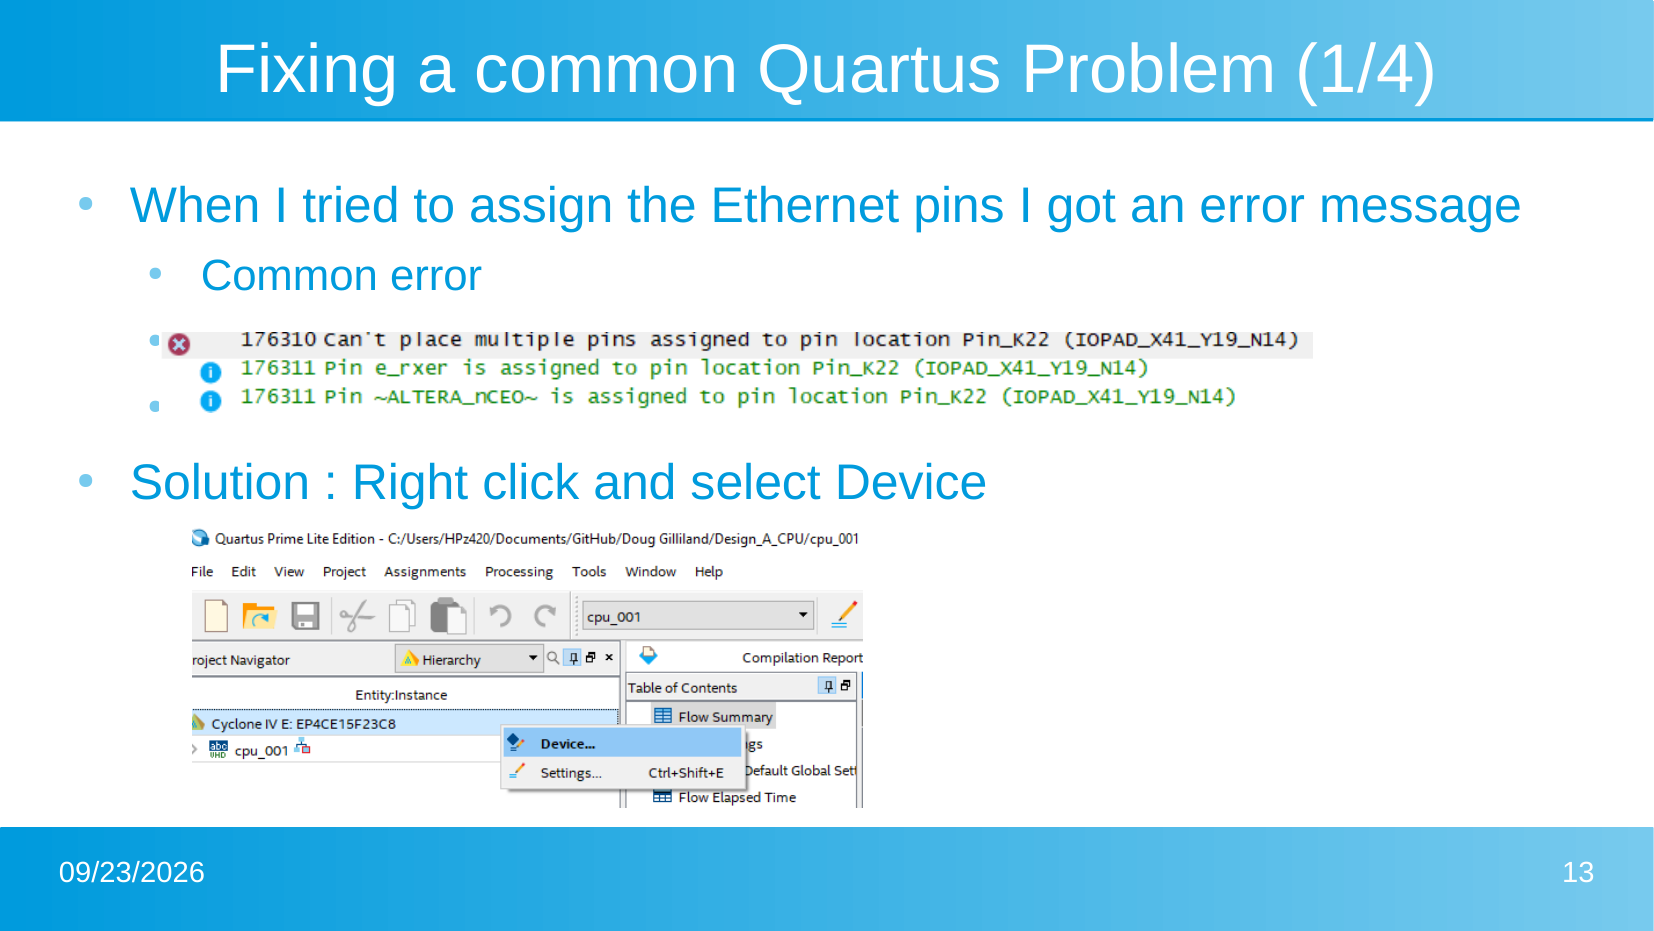

# Fixing a common Quartus Problem (1/4)
When I tried to assign the Ethernet pins I got an error message
Common error
Solution : Right click and select Device
13